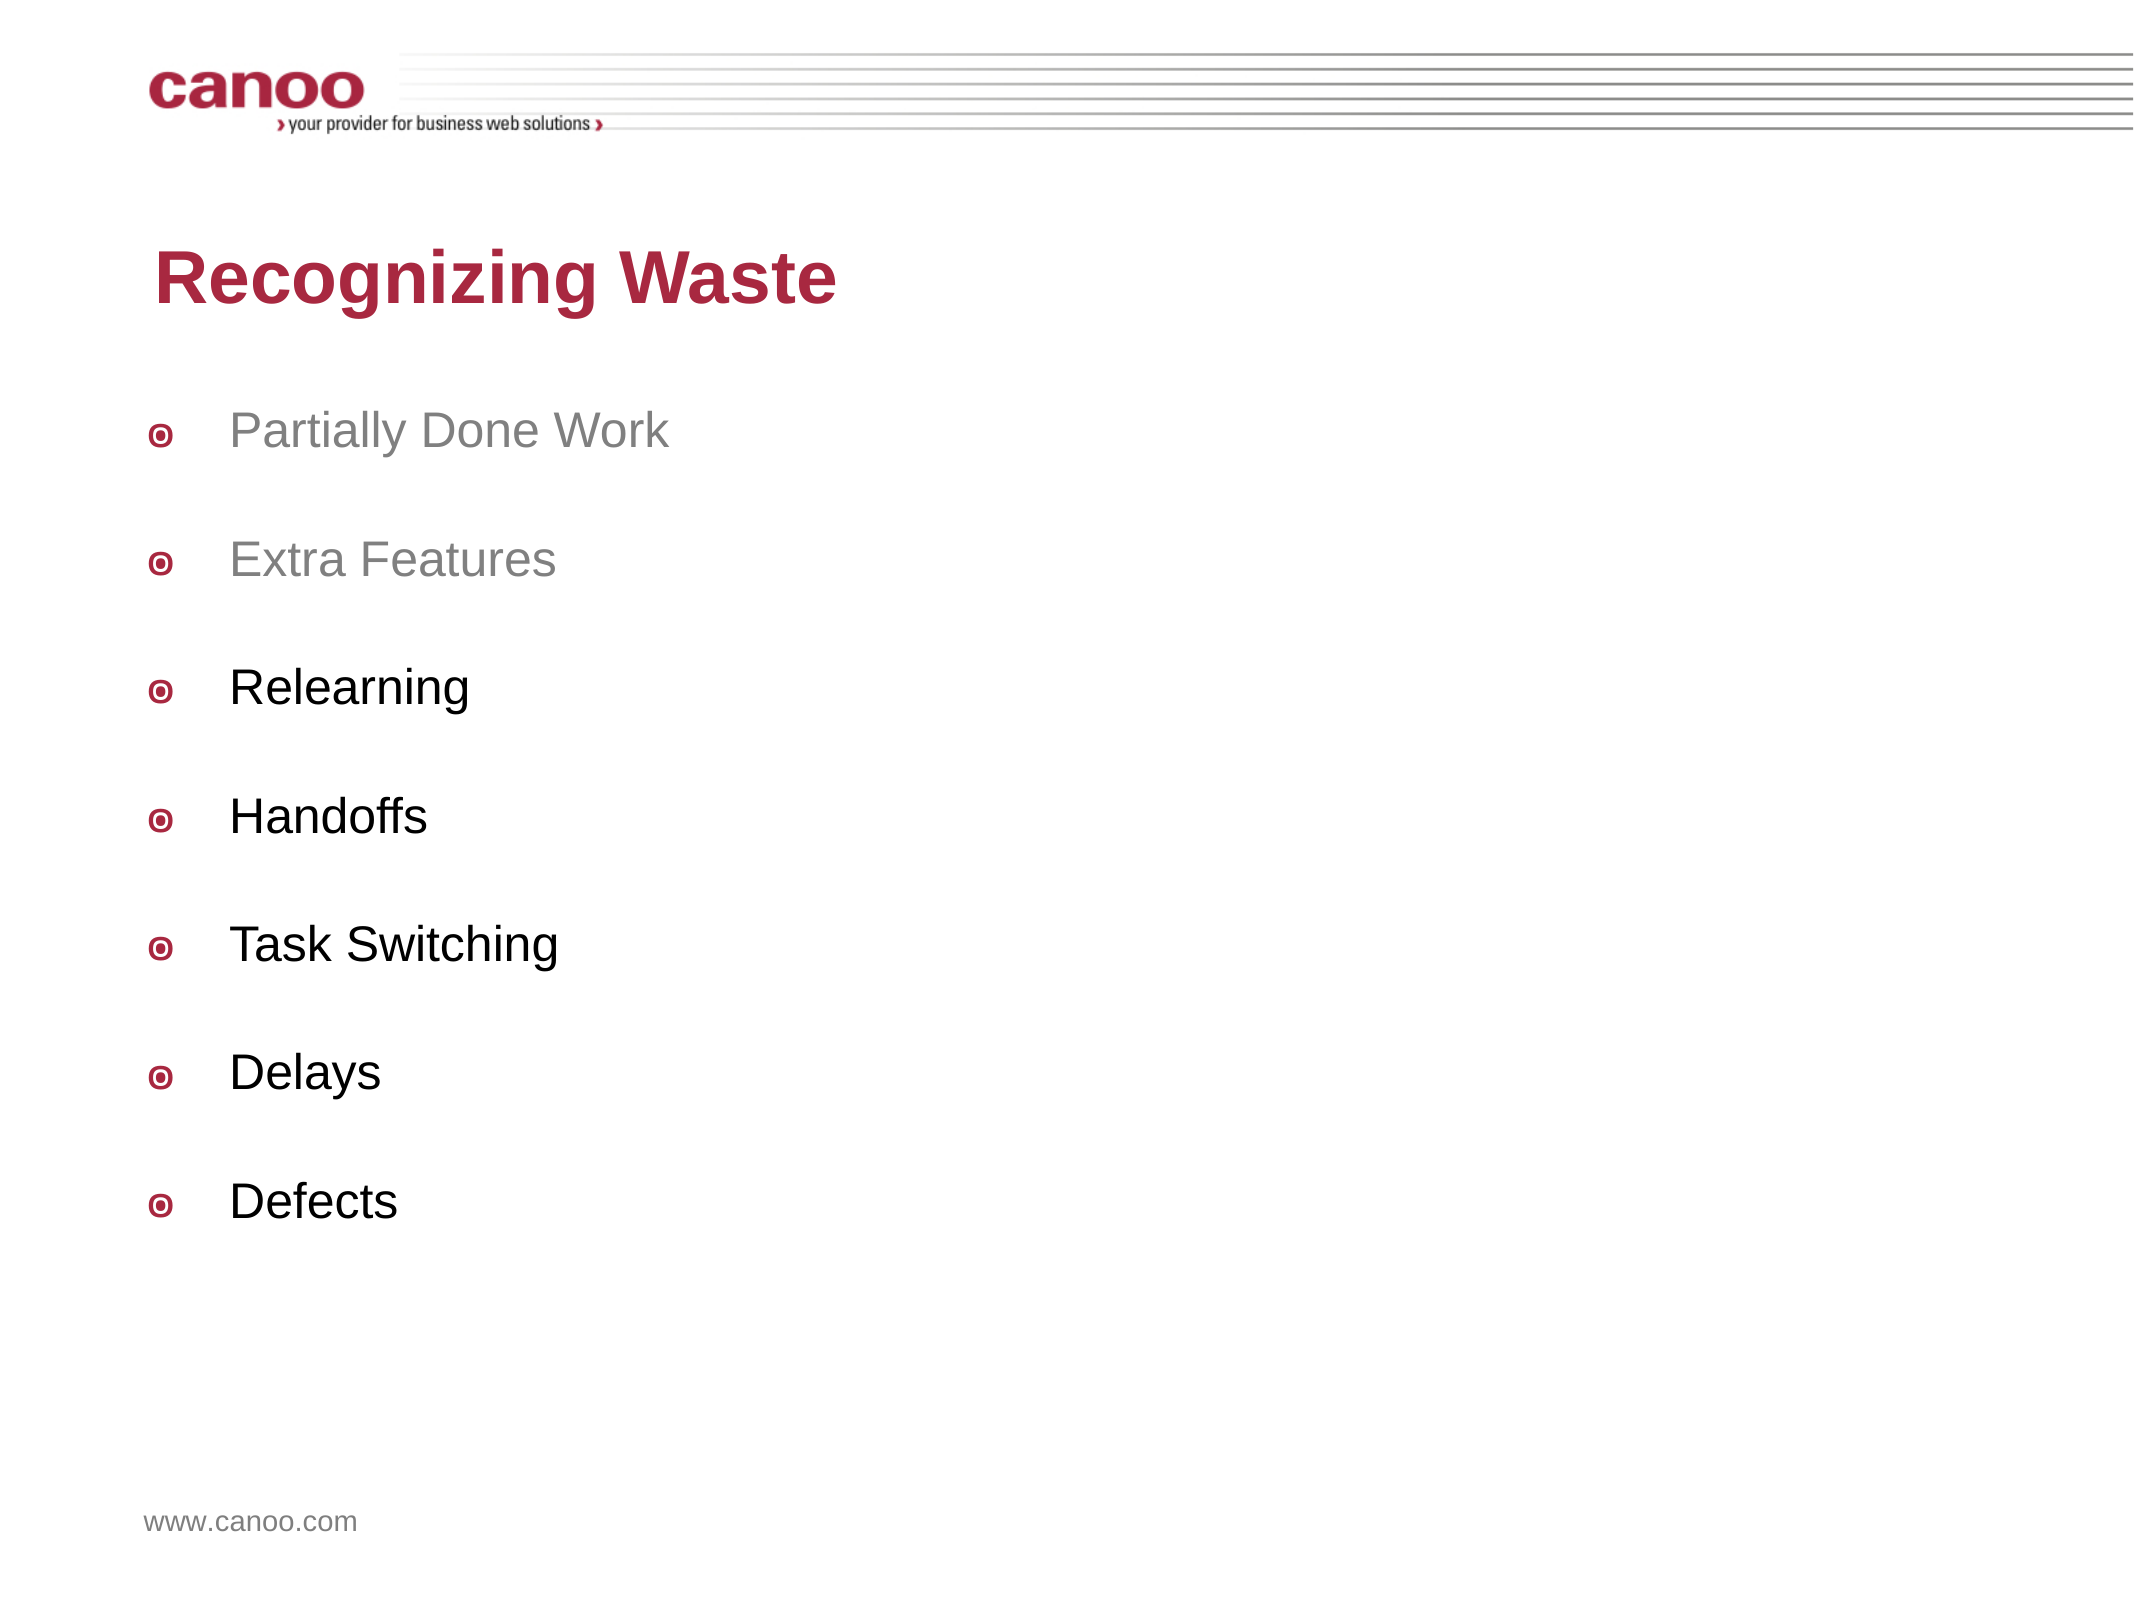

# Recognizing Waste
Partially Done Work
Extra Features
Relearning
Handoffs
Task Switching
Delays
Defects